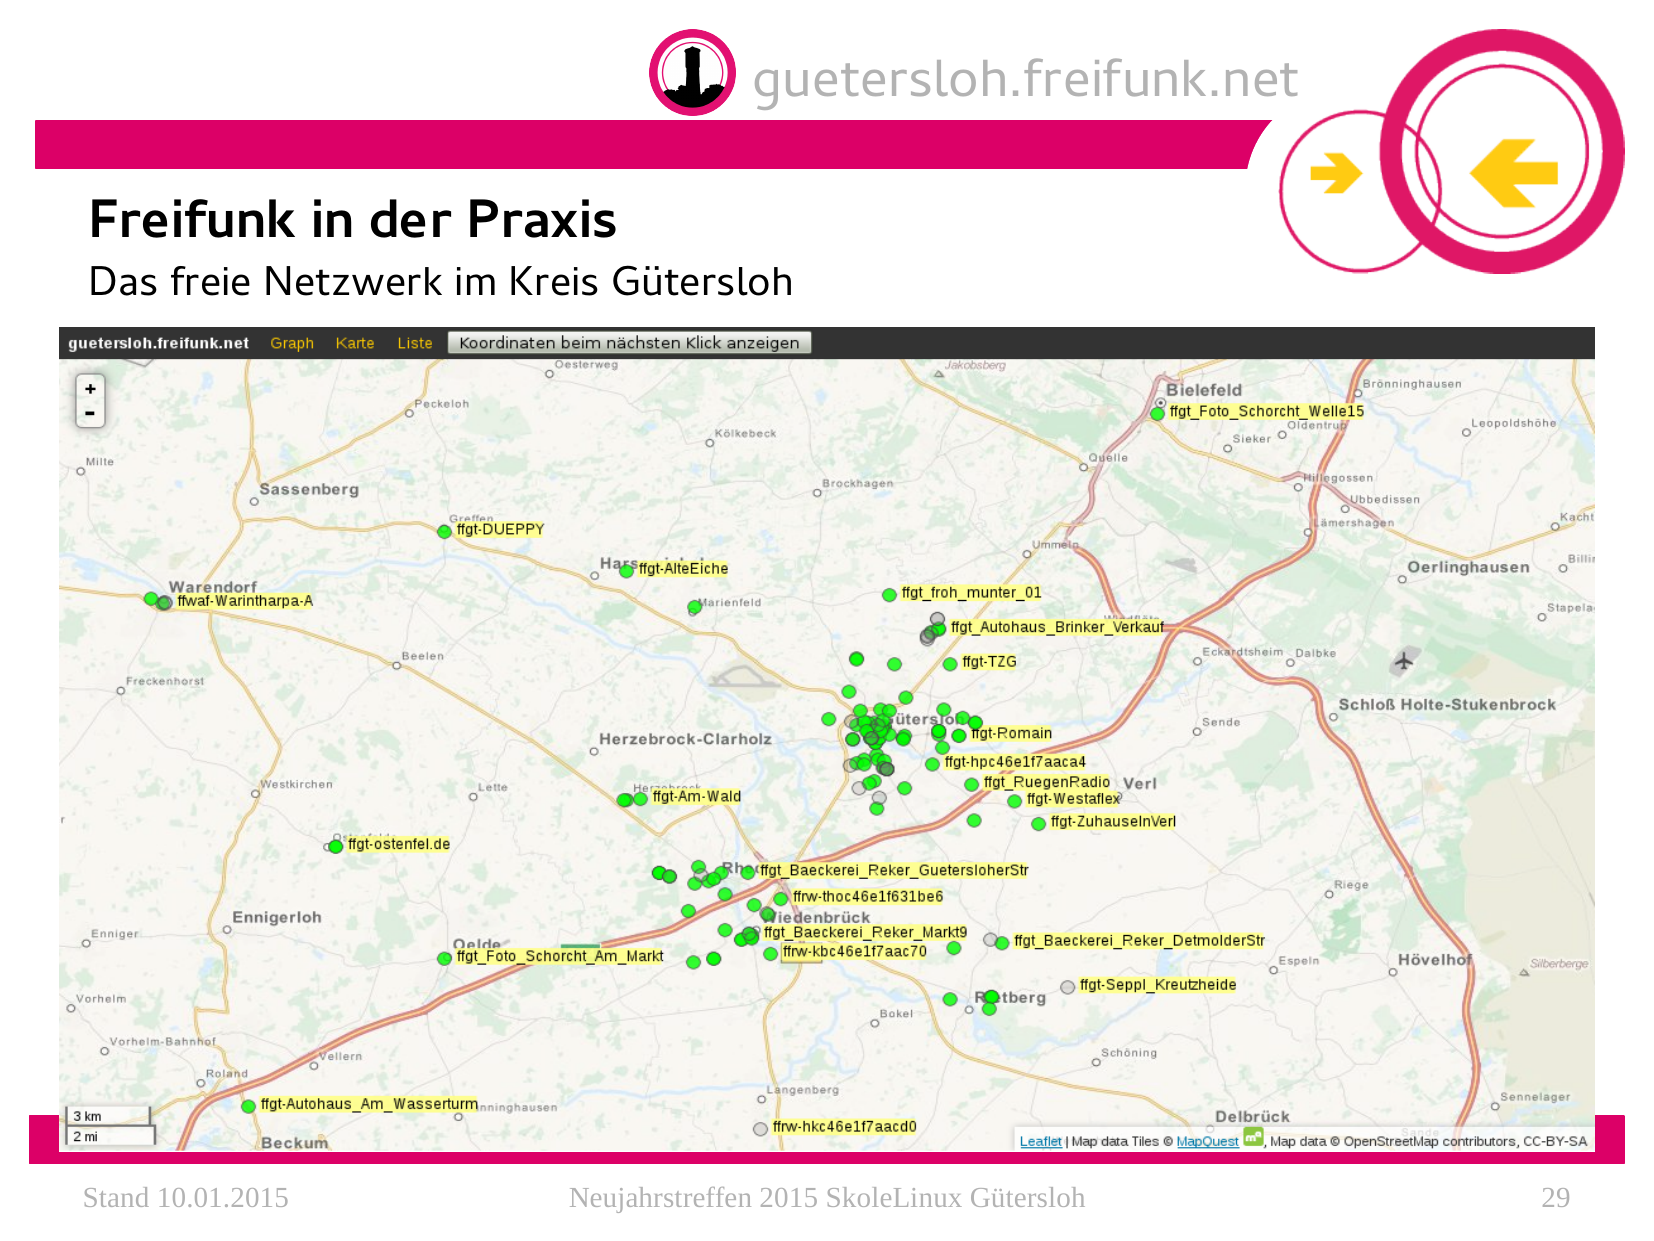

# Freifunk in der Praxis Das freie Netzwerk im Kreis Gütersloh
Stand 10.01.2015
Neujahrstreffen 2015 SkoleLinux Gütersloh
29